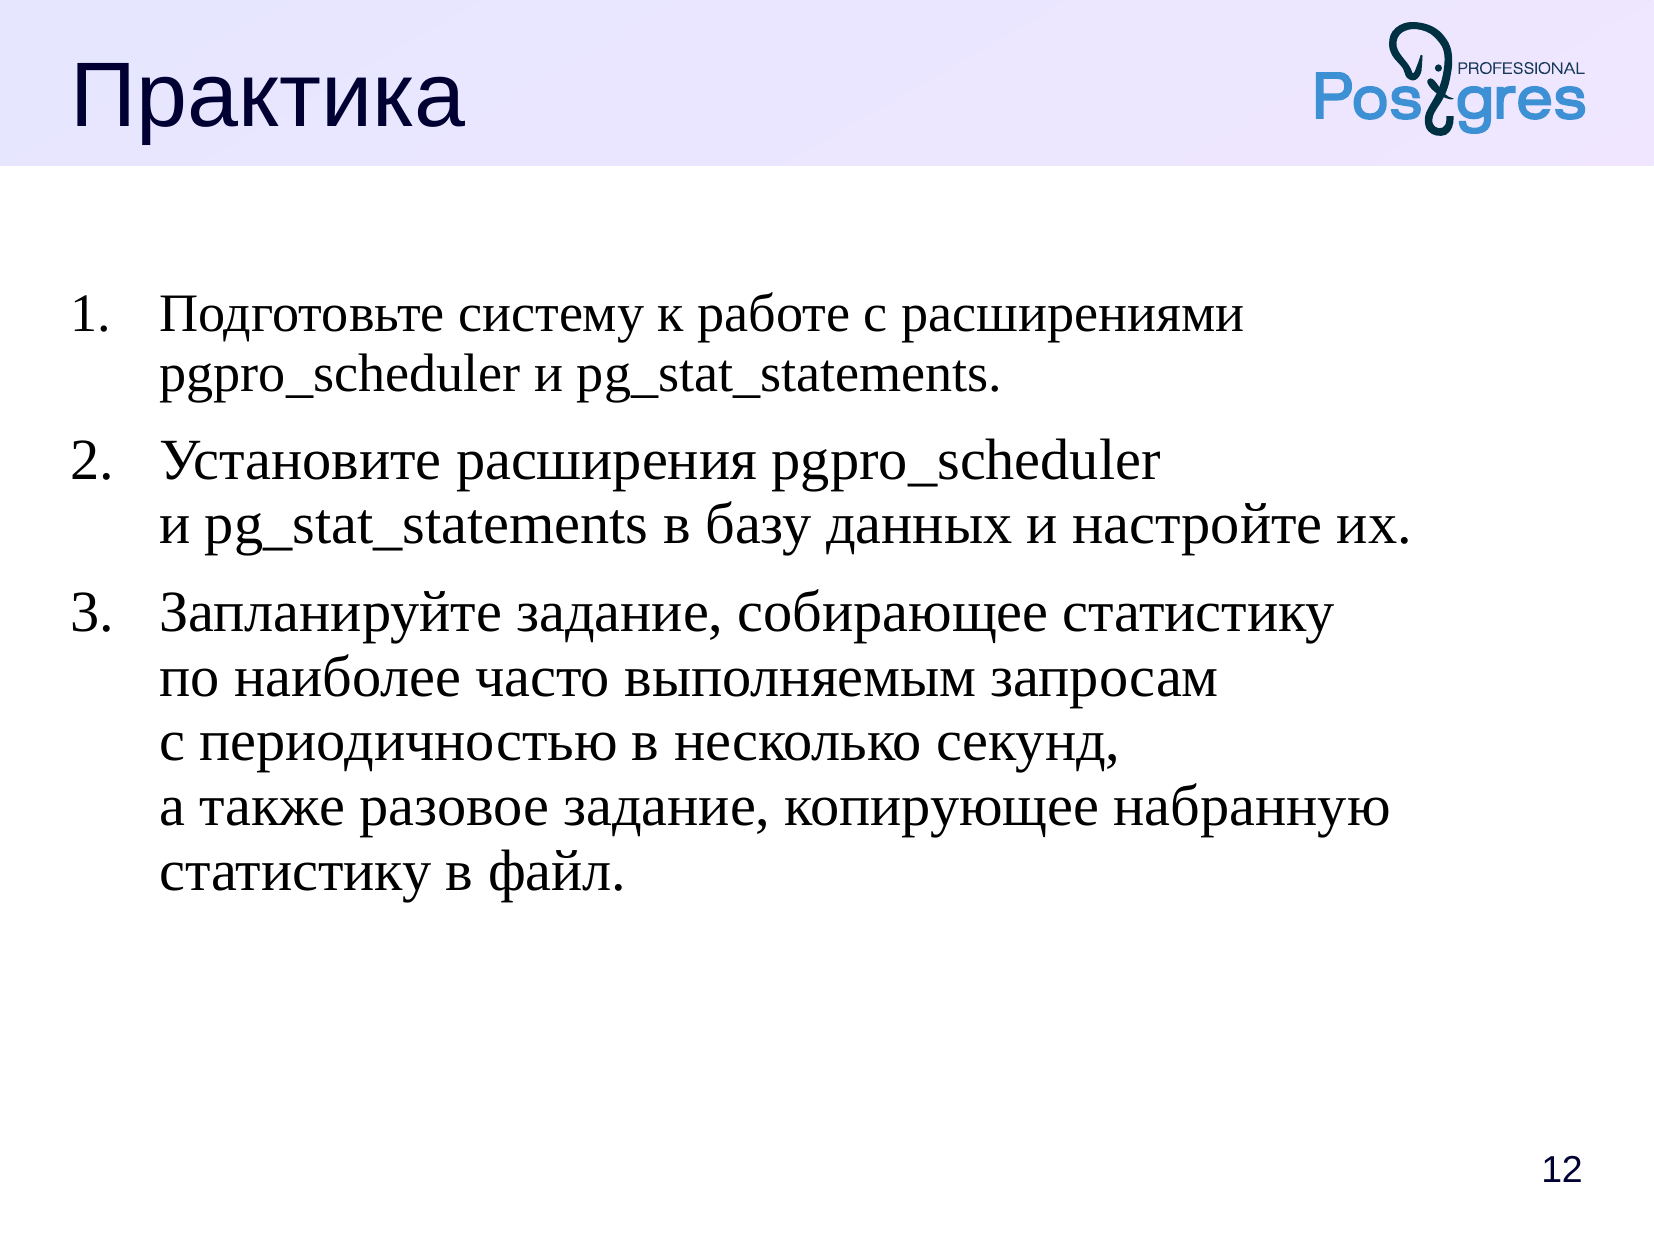

# Практика
Подготовьте систему к работе с расширениями pgpro_scheduler и pg_stat_statements.
Установите расширения pgpro_scheduler
и pg_stat_statements в базу данных и настройте их.
Запланируйте задание, собирающее статистику
по наиболее часто выполняемым запросам
с периодичностью в несколько секунд,
а также разовое задание, копирующее набранную статистику в файл.